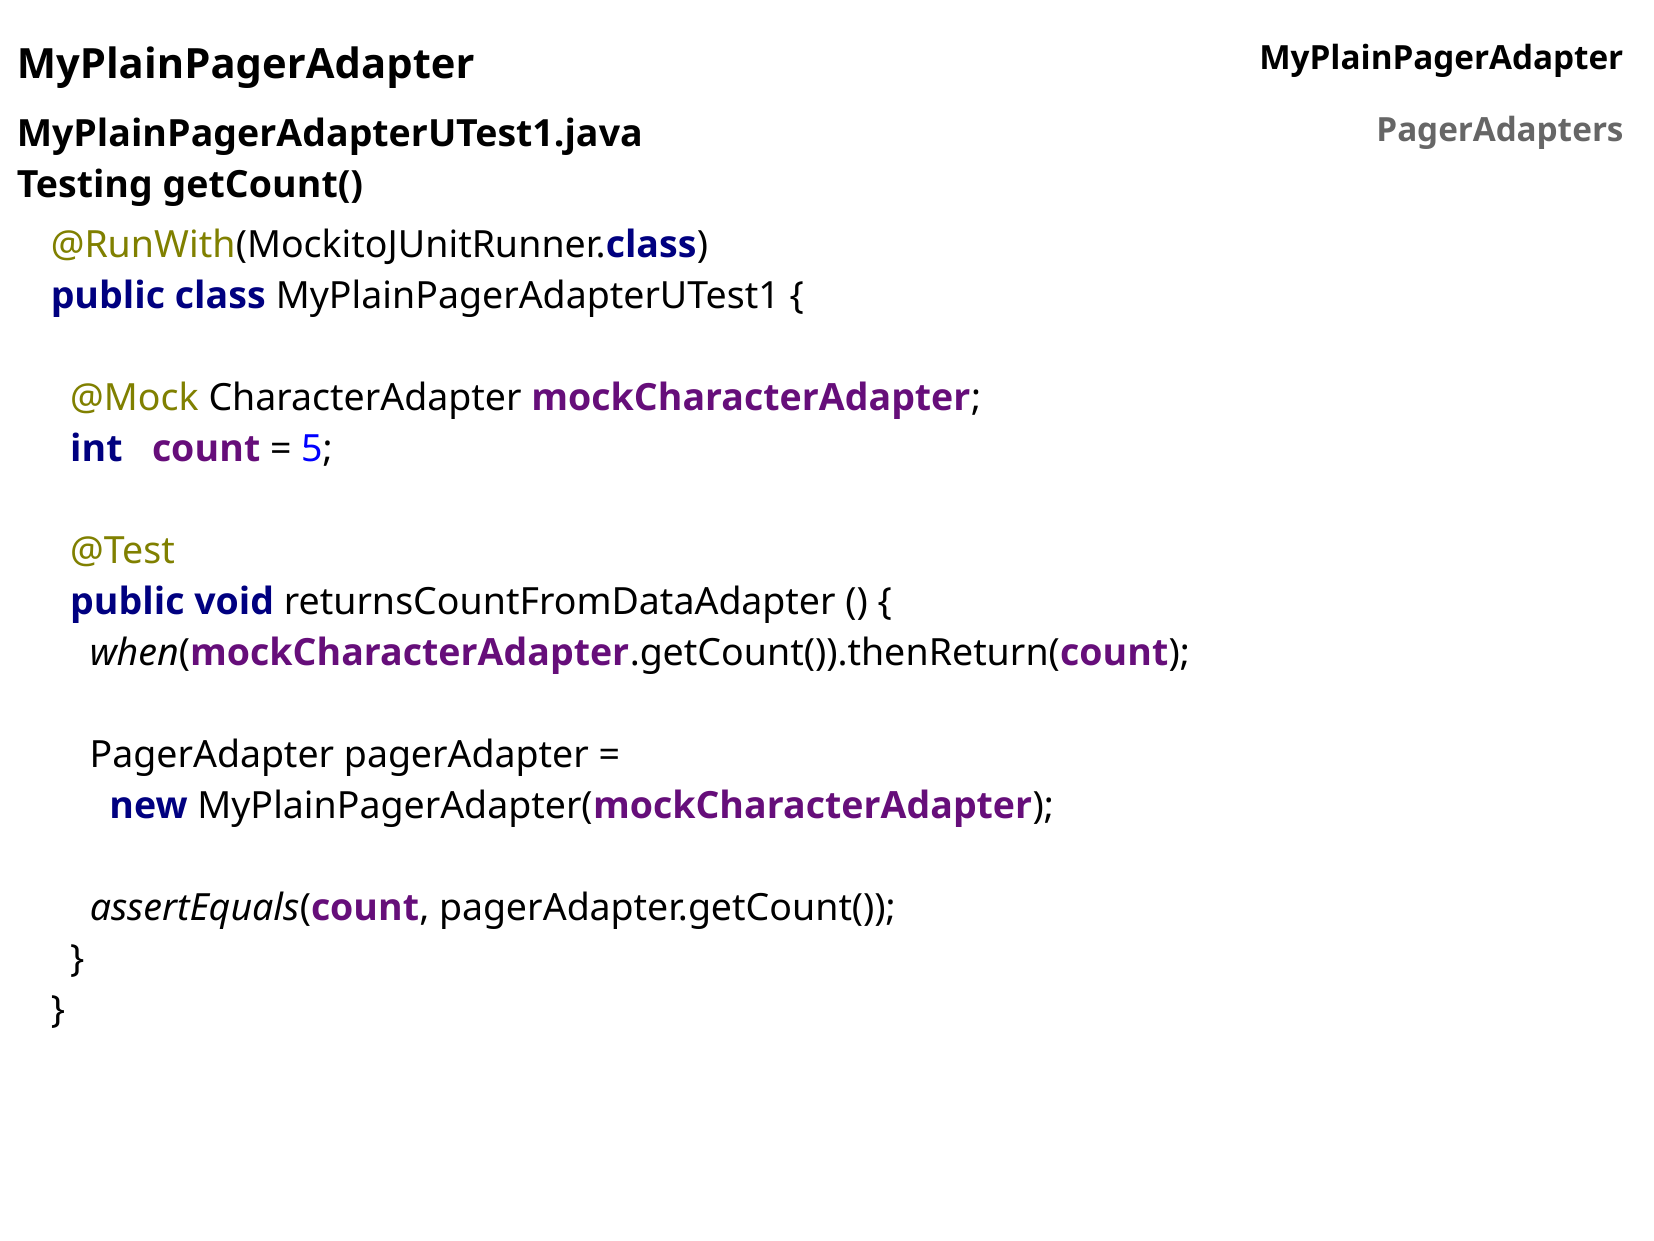

| MyPlainPagerAdapter | MyPlainPagerAdapter |
| --- | --- |
| MyPlainPagerAdapterUTest1.java Testing getCount() | PagerAdapters |
MyPlainPagerAdapter - Testing getCount() in MyPlainPagerAdapterUTest1.java
@RunWith(MockitoJUnitRunner.class)
public class MyPlainPagerAdapterUTest1 {
 @Mock CharacterAdapter mockCharacterAdapter;
 int count = 5;
 @Test
 public void returnsCountFromDataAdapter () {
 when(mockCharacterAdapter.getCount()).thenReturn(count);
 PagerAdapter pagerAdapter =
 new MyPlainPagerAdapter(mockCharacterAdapter);
 assertEquals(count, pagerAdapter.getCount());
 }
}